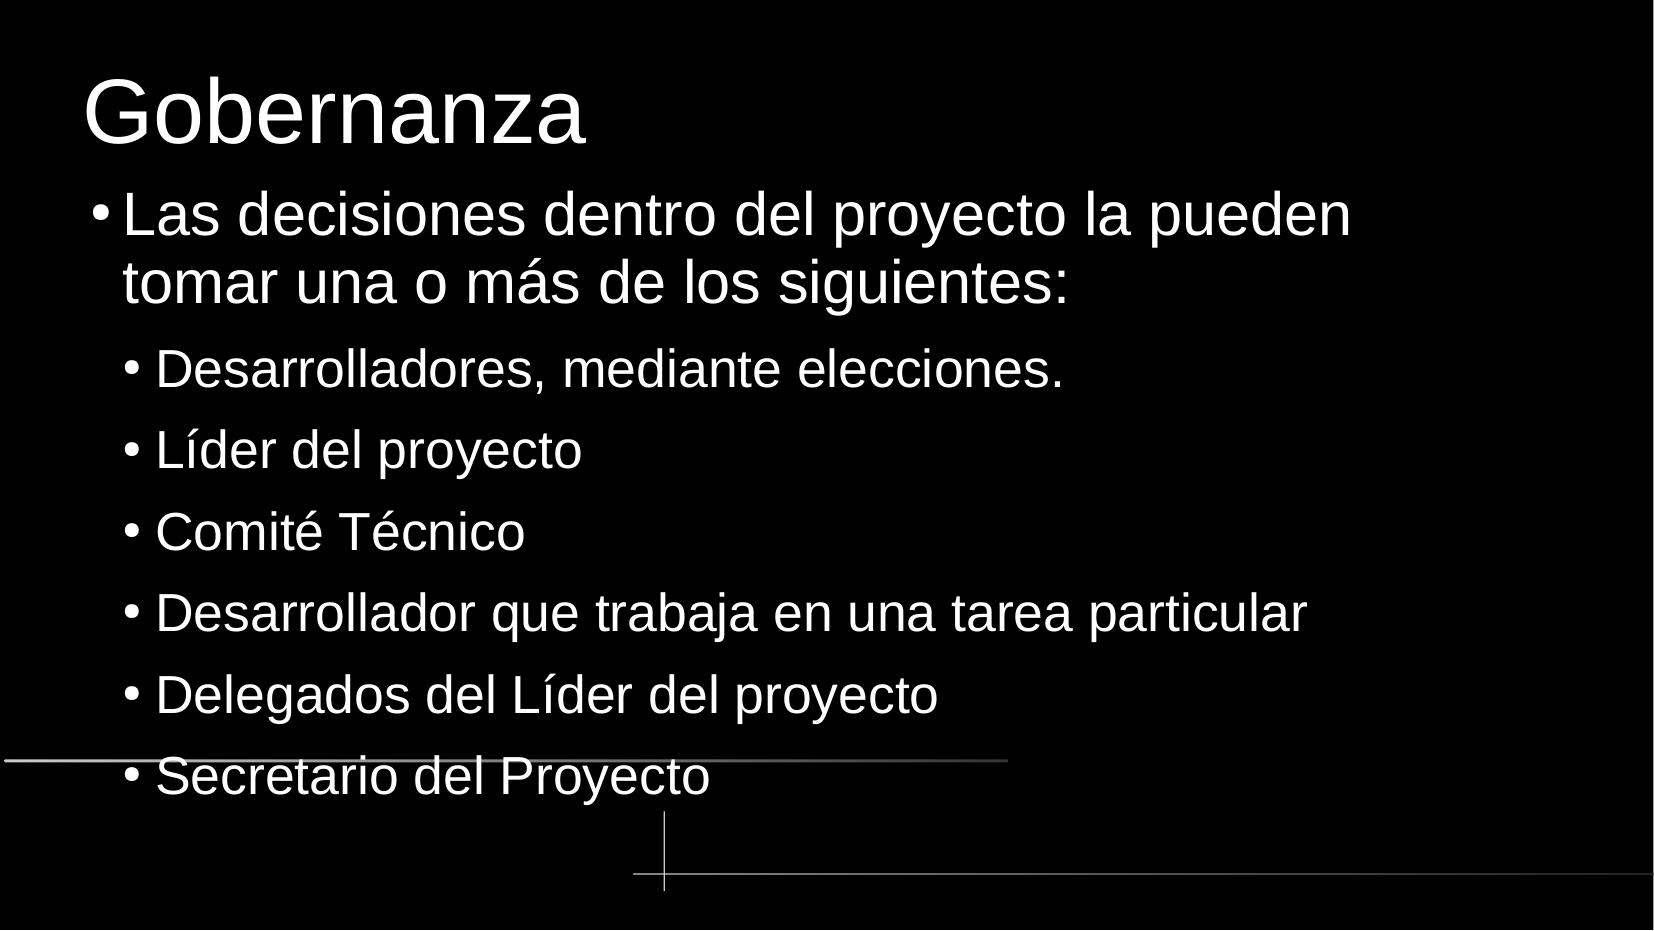

# Gobernanza
Las decisiones dentro del proyecto la pueden tomar una o más de los siguientes:
Desarrolladores, mediante elecciones.
Líder del proyecto
Comité Técnico
Desarrollador que trabaja en una tarea particular
Delegados del Líder del proyecto
Secretario del Proyecto